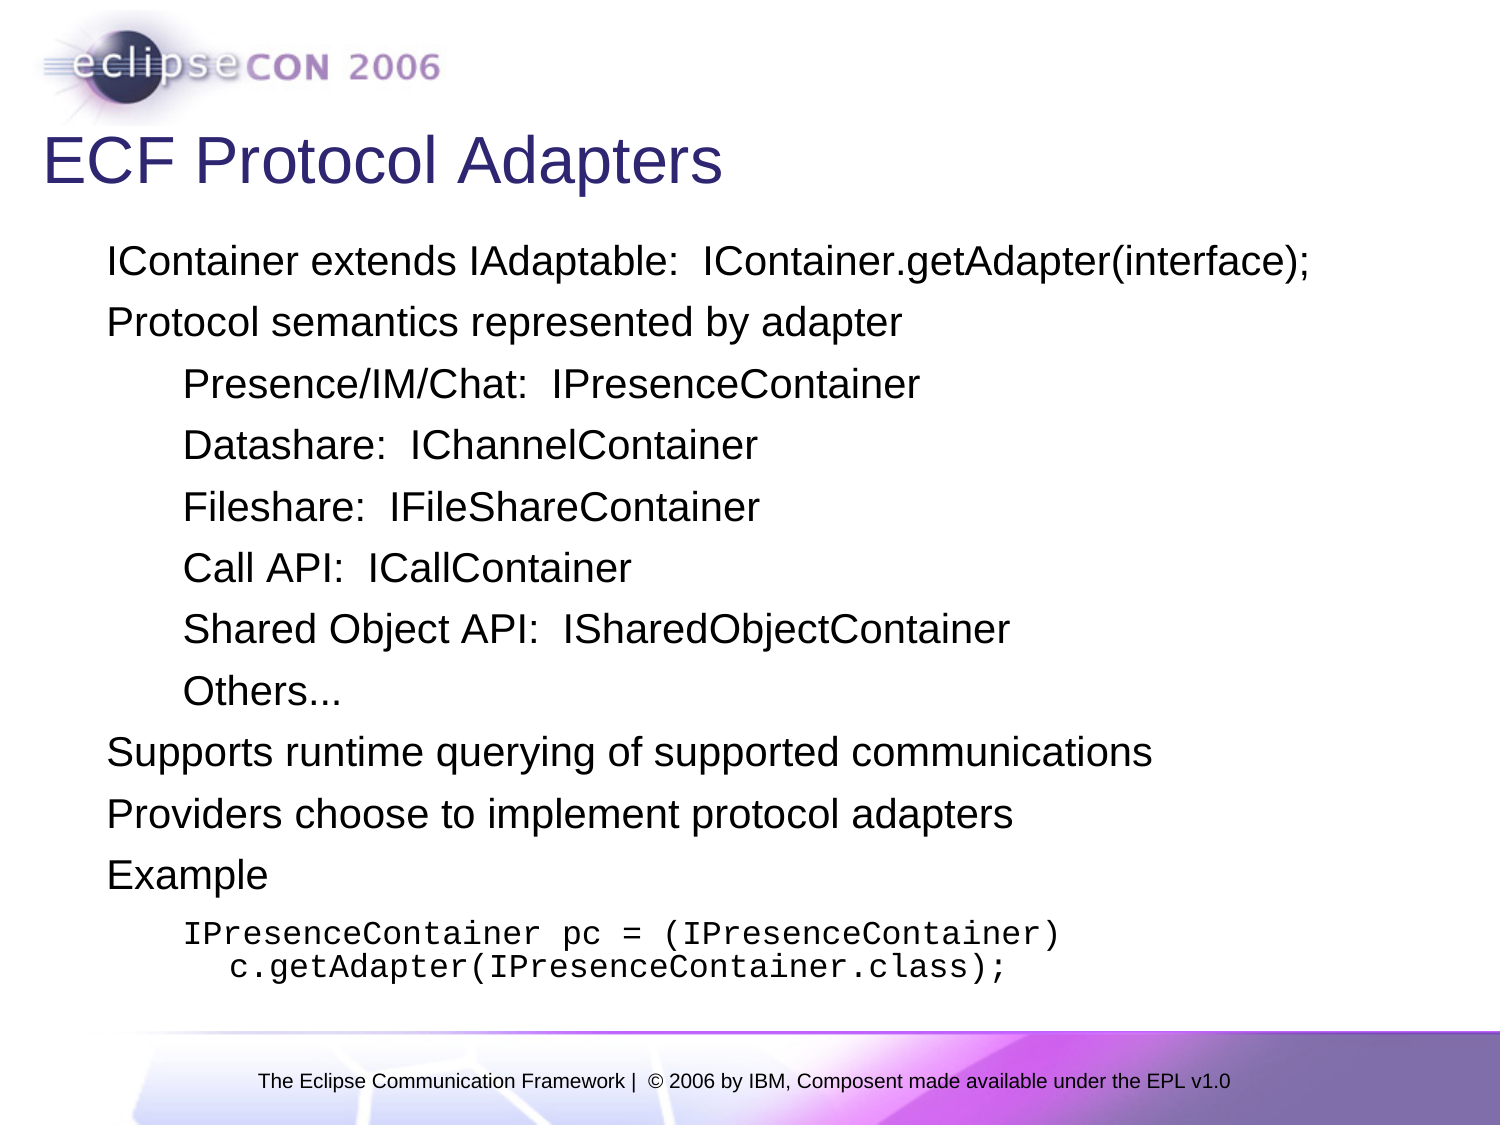

# ECF Protocol Adapters
IContainer extends IAdaptable: IContainer.getAdapter(interface);
Protocol semantics represented by adapter
Presence/IM/Chat: IPresenceContainer
Datashare: IChannelContainer
Fileshare: IFileShareContainer
Call API: ICallContainer
Shared Object API: ISharedObjectContainer
Others...
Supports runtime querying of supported communications
Providers choose to implement protocol adapters
Example
IPresenceContainer pc = (IPresenceContainer) c.getAdapter(IPresenceContainer.class);